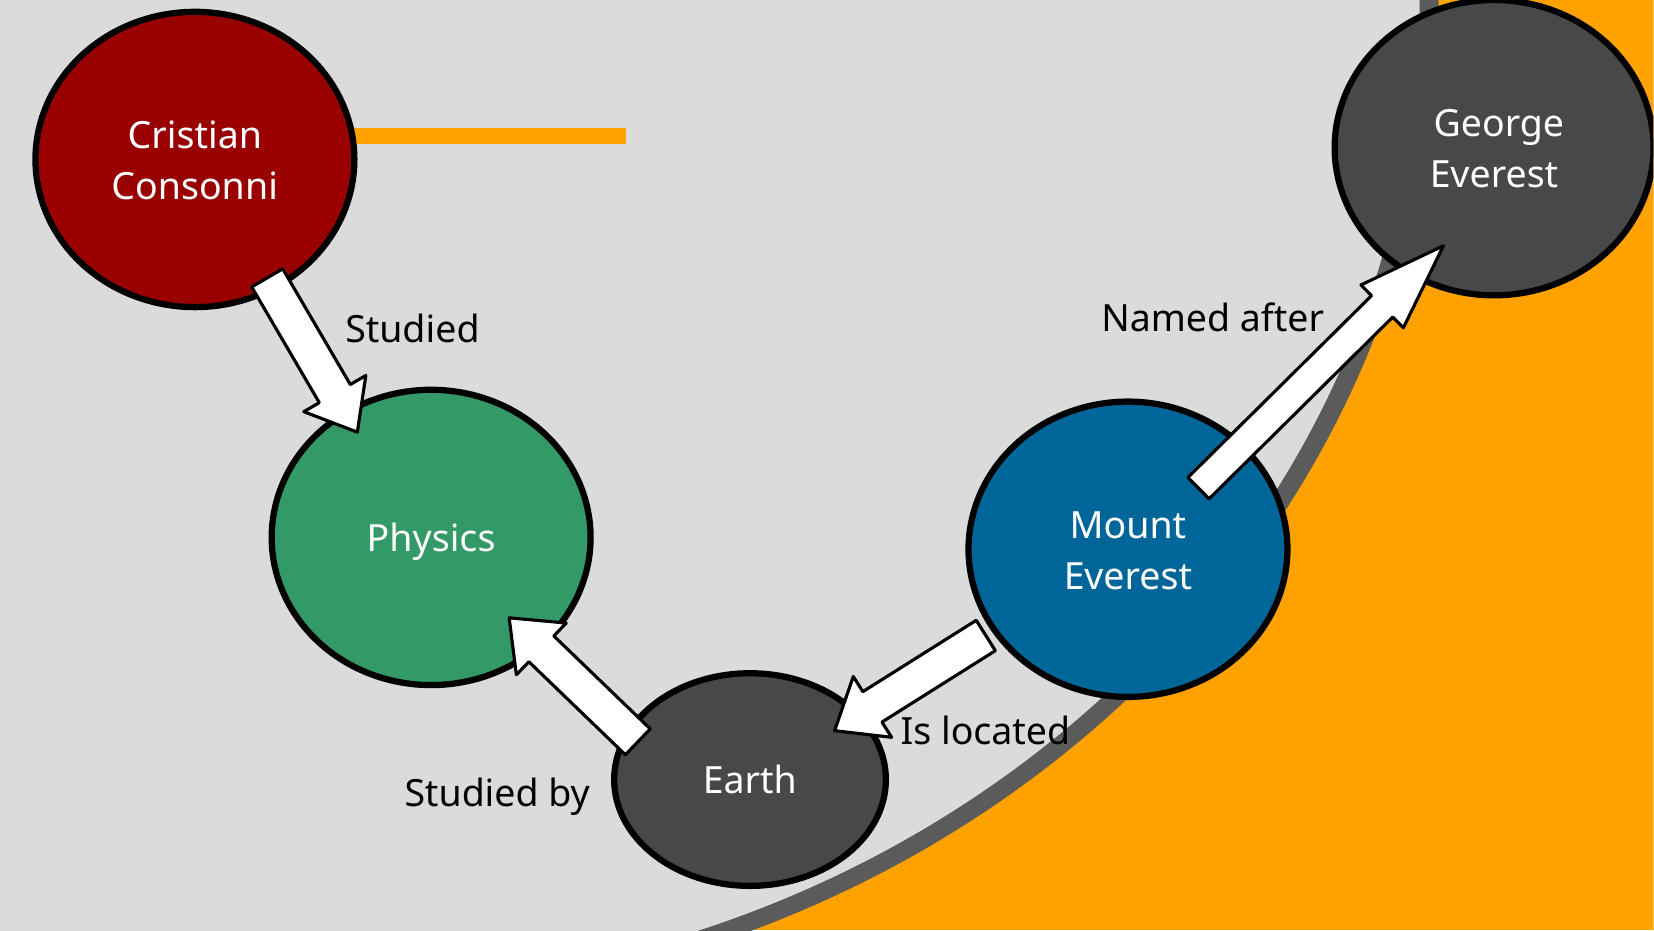

George Everest
Cristian Consonni
Named after
Studied
Physics
Mount Everest
Earth
Is located
Studied by